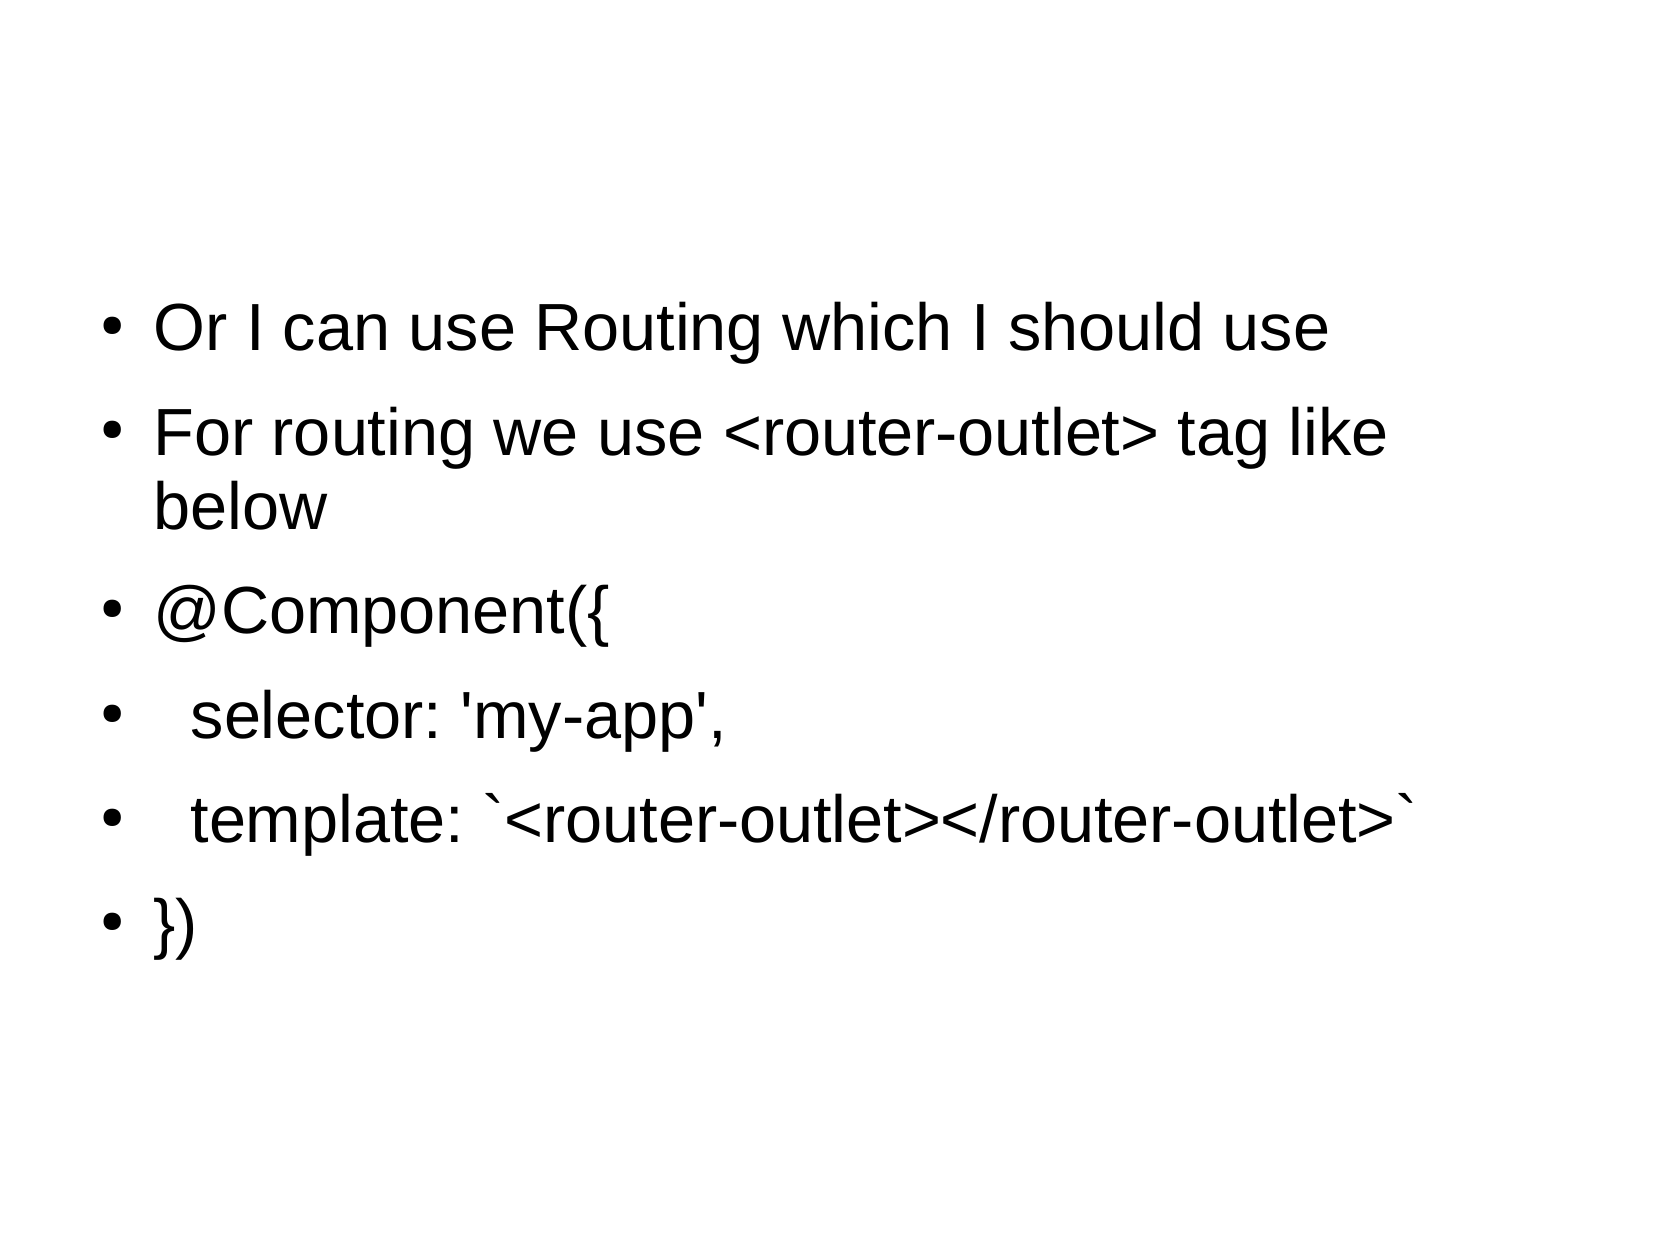

#
Or I can use Routing which I should use
For routing we use <router-outlet> tag like below
@Component({
 selector: 'my-app',
 template: `<router-outlet></router-outlet>`
})